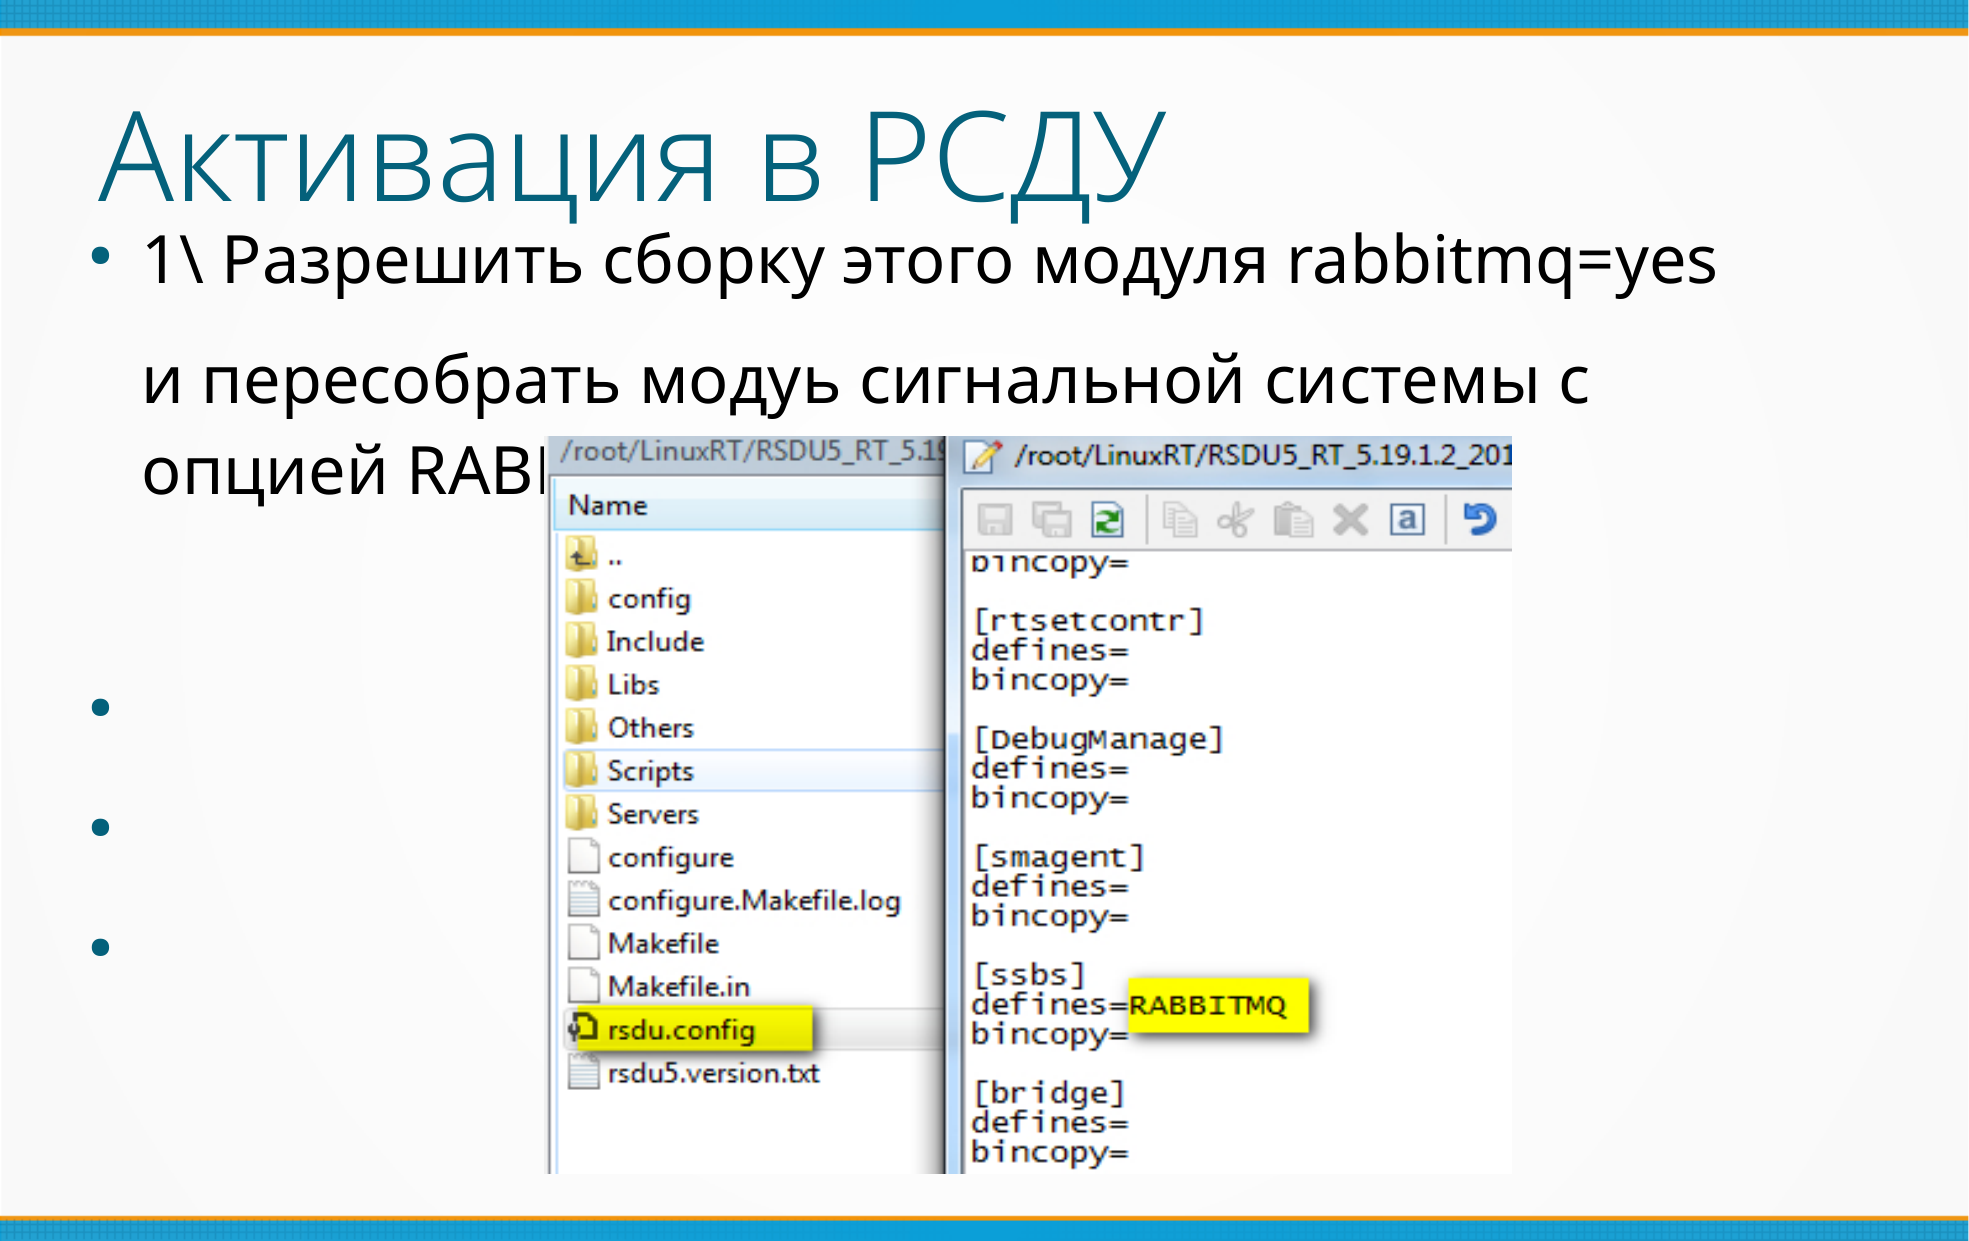

# Активация в РСДУ
1\ Разрешить сборку этого модуля rabbitmq=yes
и пересобрать модуь сигнальной системы с опцией RABBITMQ